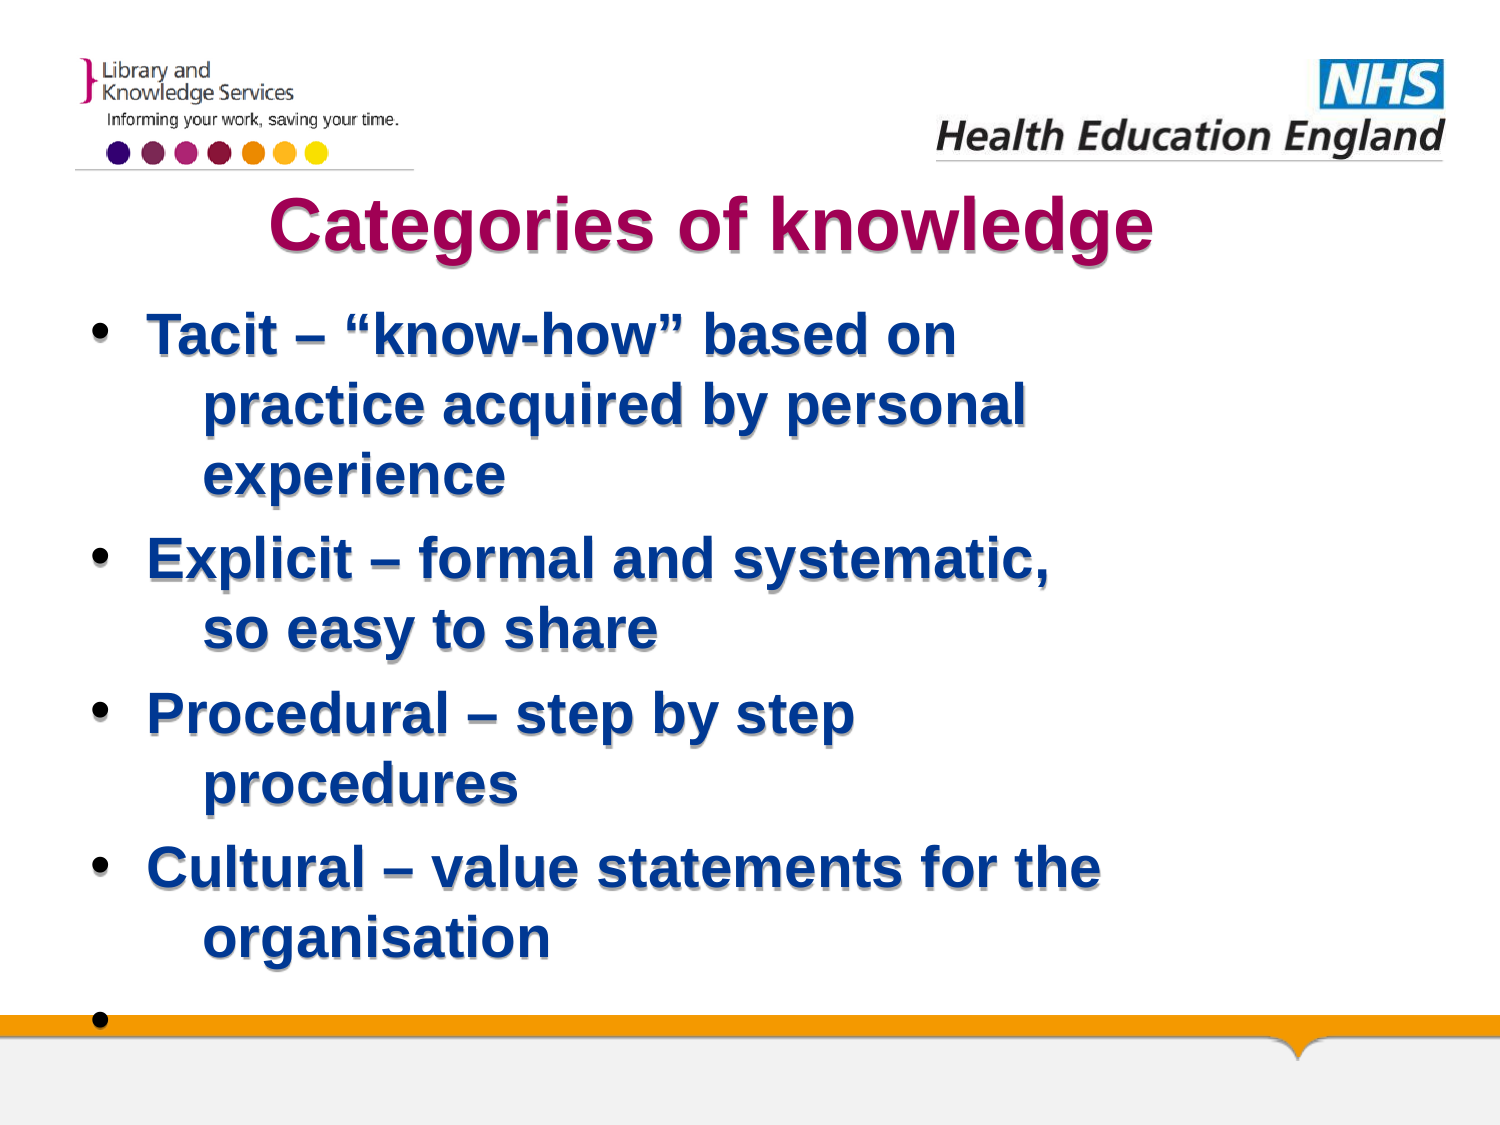

# Categories of knowledge
Tacit – “know-how” based on practice acquired by personal experience
Explicit – formal and systematic, so easy to share
Procedural – step by step procedures
Cultural – value statements for the organisation